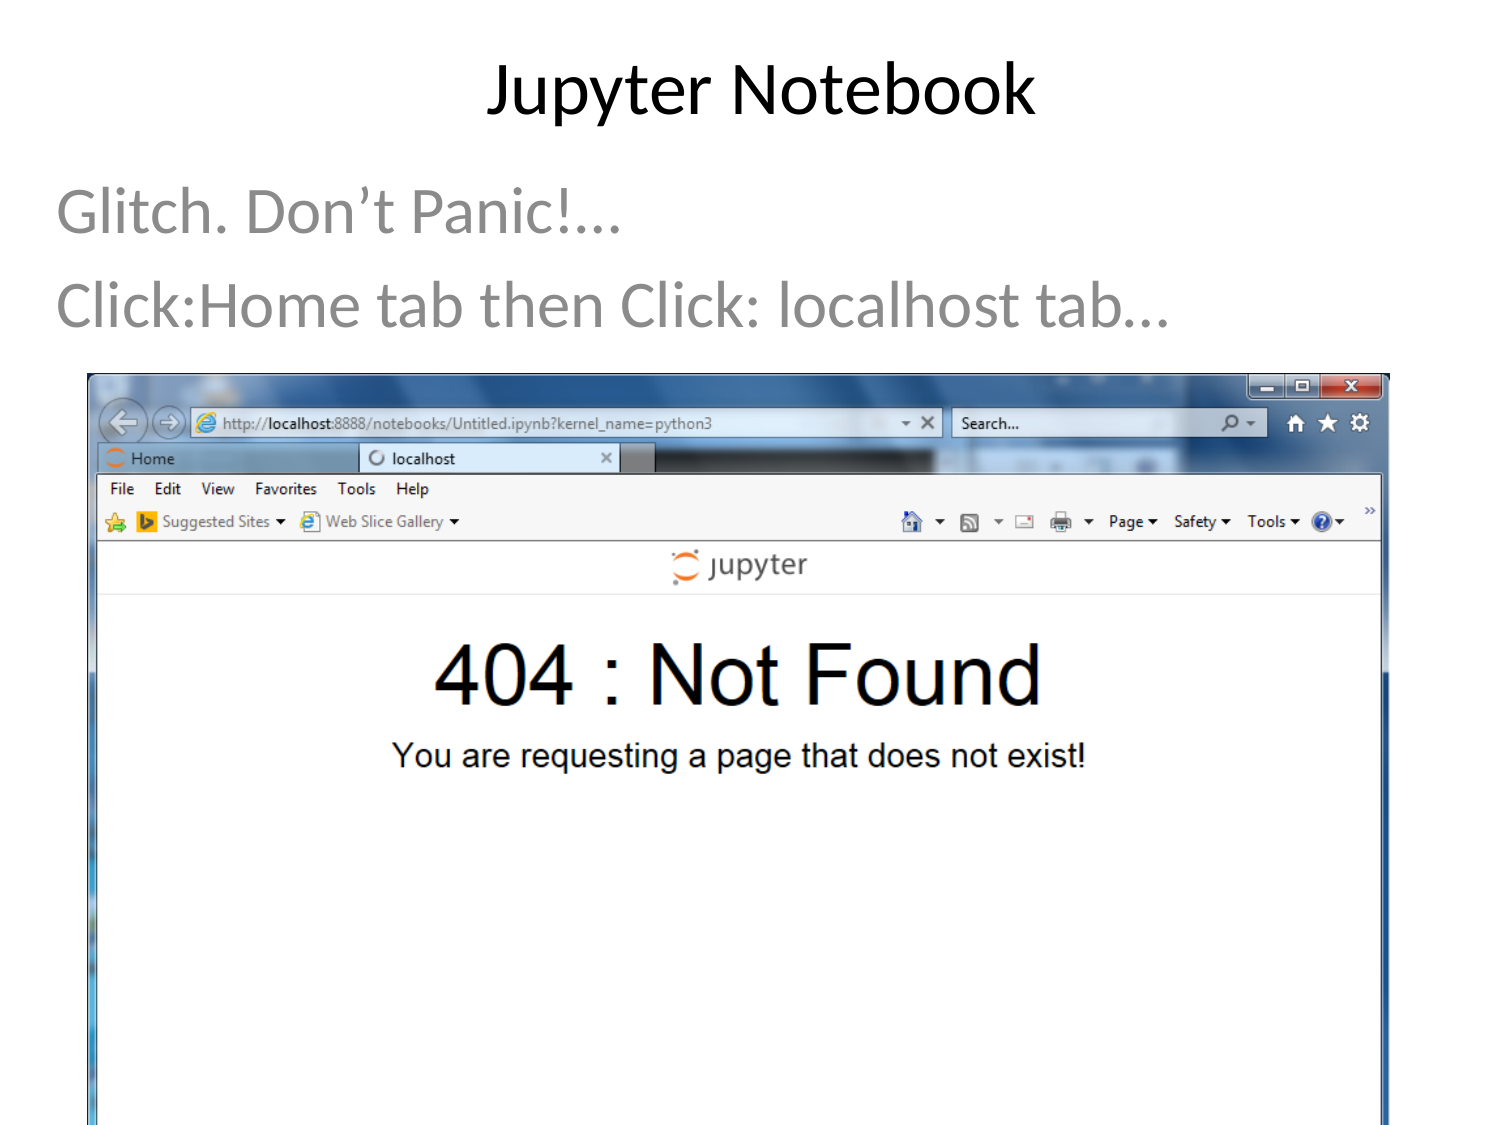

# Jupyter Notebook
Glitch. Don’t Panic!…
Click:Home tab then Click: localhost tab…